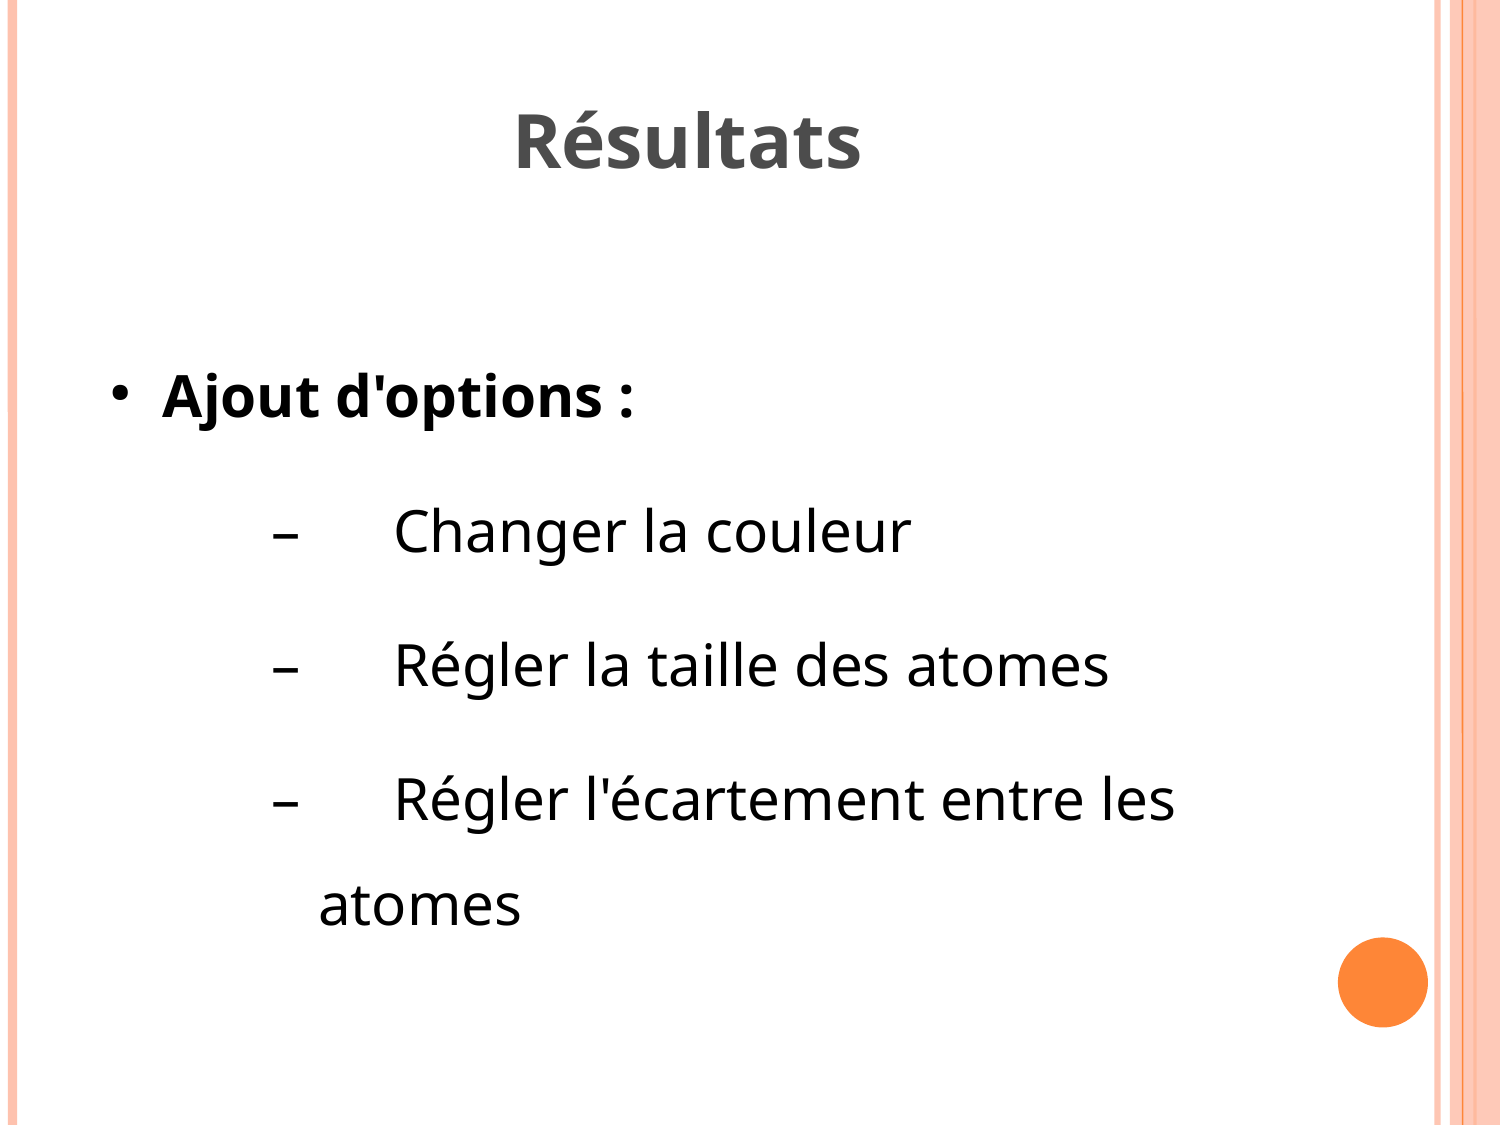

# Résultats
Ajout d'options :
–	Changer la couleur
–	Régler la taille des atomes
–	Régler l'écartement entre les atomes